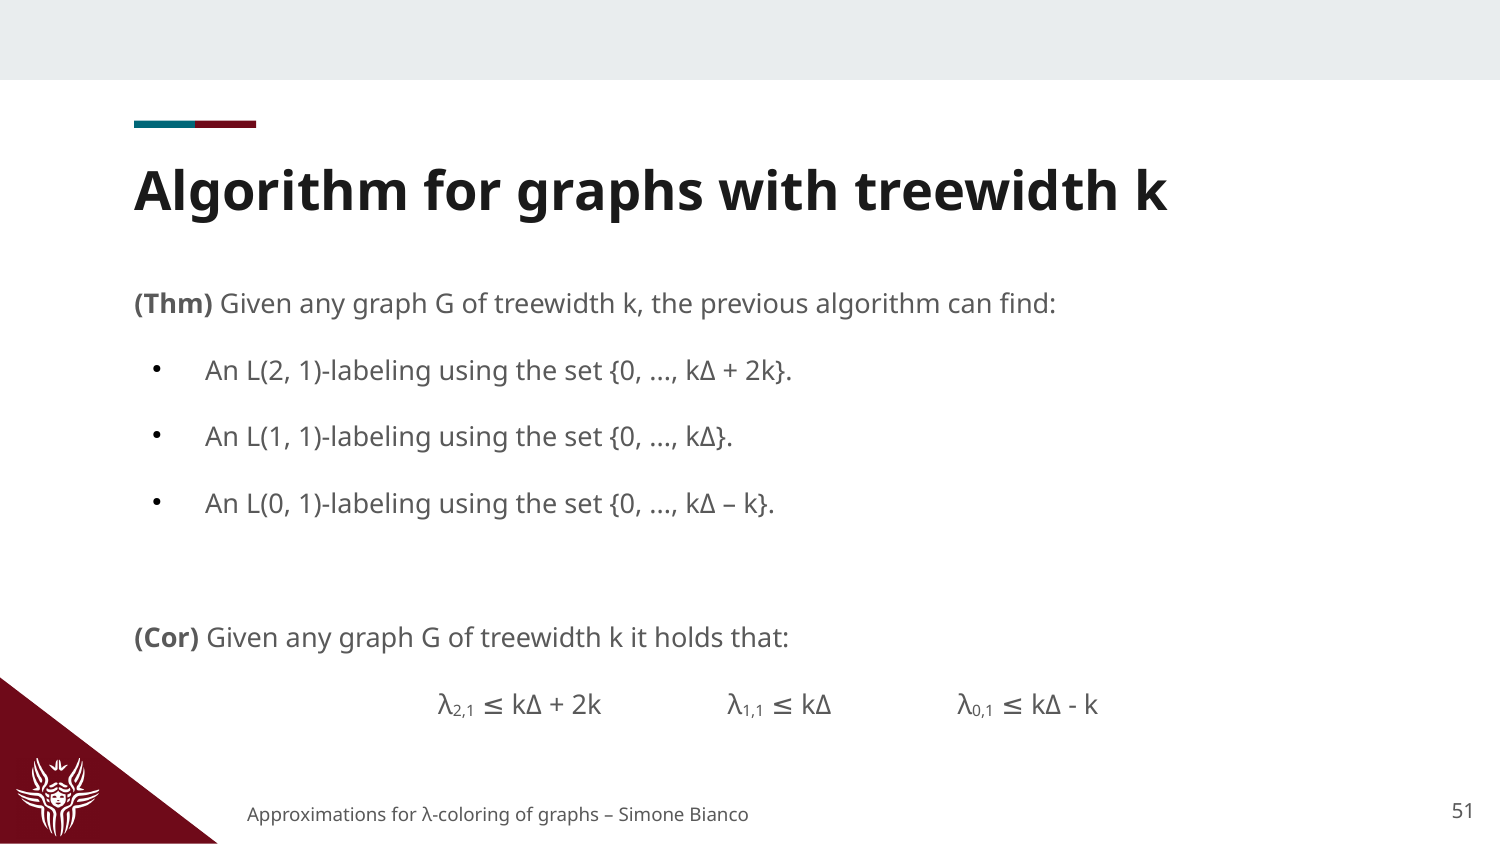

# Algorithm for graphs with treewidth k
(Thm) Given any graph G of treewidth k, the previous algorithm can find:
An L(2, 1)-labeling using the set {0, ..., kΔ + 2k}.
An L(1, 1)-labeling using the set {0, ..., kΔ}.
An L(0, 1)-labeling using the set {0, ..., kΔ – k}.
(Cor) Given any graph G of treewidth k it holds that:
λ2,1 ≤ kΔ + 2k λ1,1 ≤ kΔ λ0,1 ≤ kΔ - k
Approximations for λ-coloring of graphs – Simone Bianco